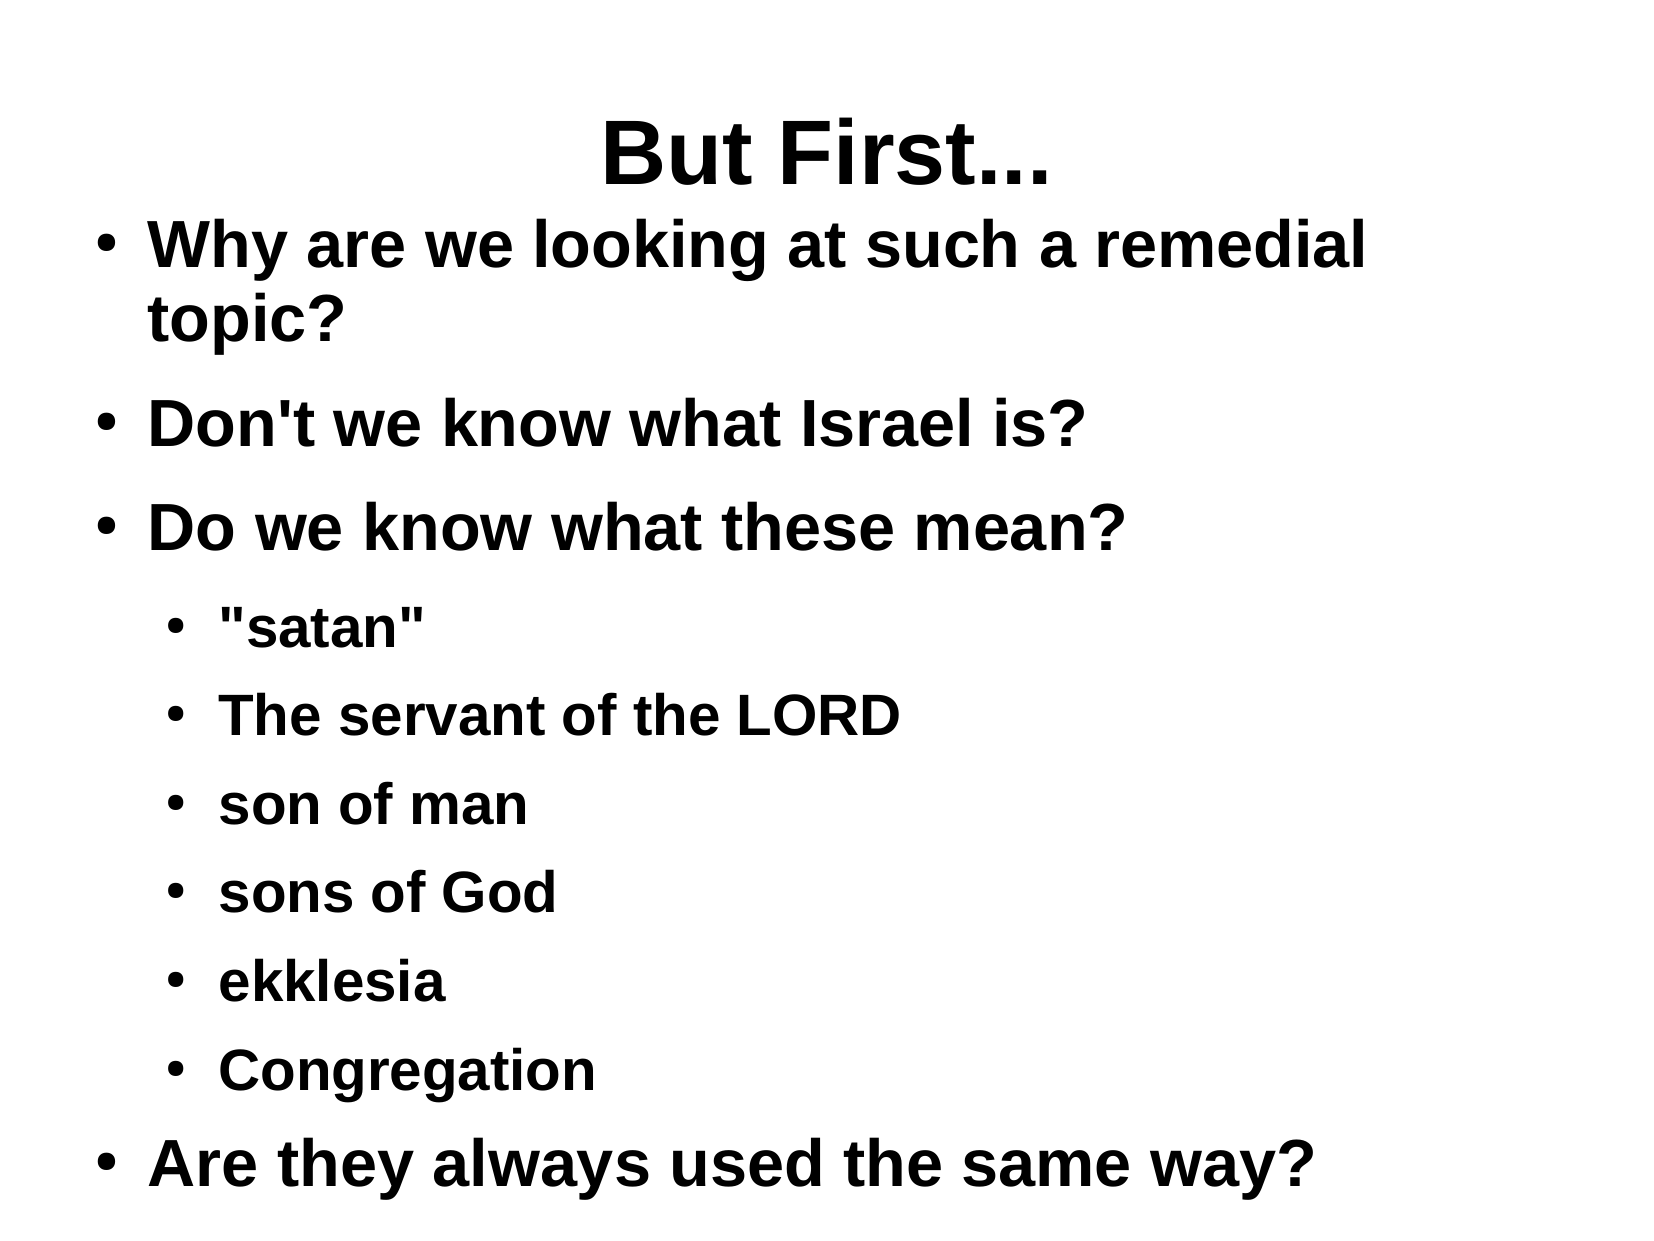

# But First...
Why are we looking at such a remedial topic?
Don't we know what Israel is?
Do we know what these mean?
"satan"
The servant of the LORD
son of man
sons of God
ekklesia
Congregation
Are they always used the same way?